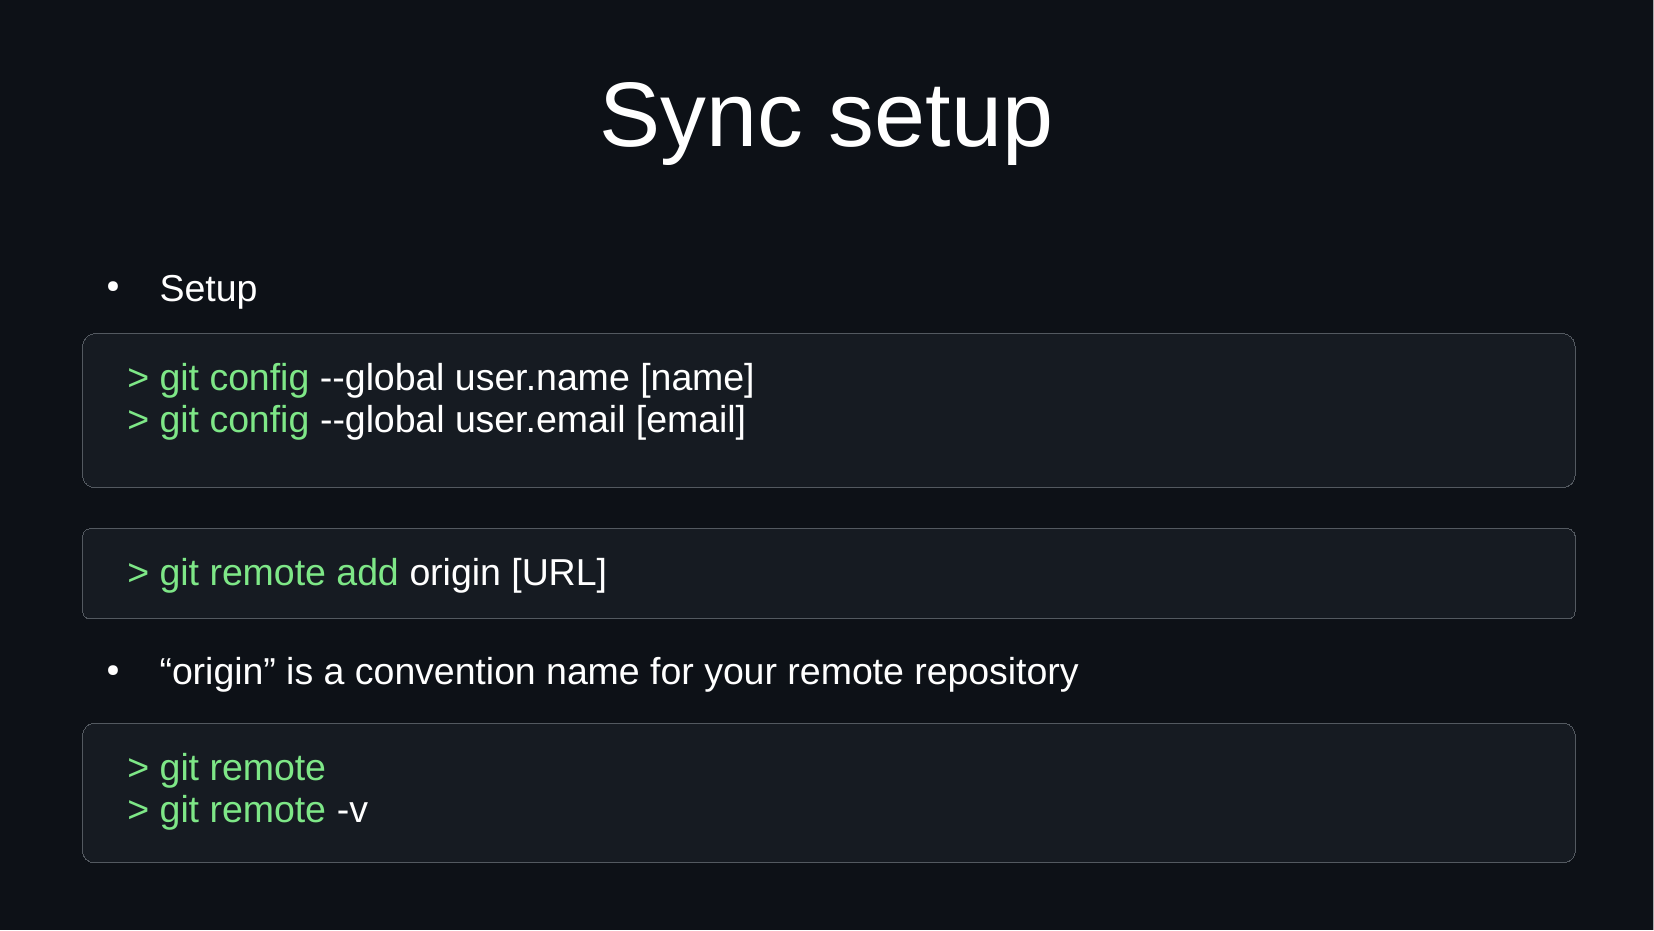

# Sync setup
Setup
> git config --global user.name [name]
> git config --global user.email [email]
> git remote add origin [URL]
“origin” is a convention name for your remote repository
> git remote
> git remote -v